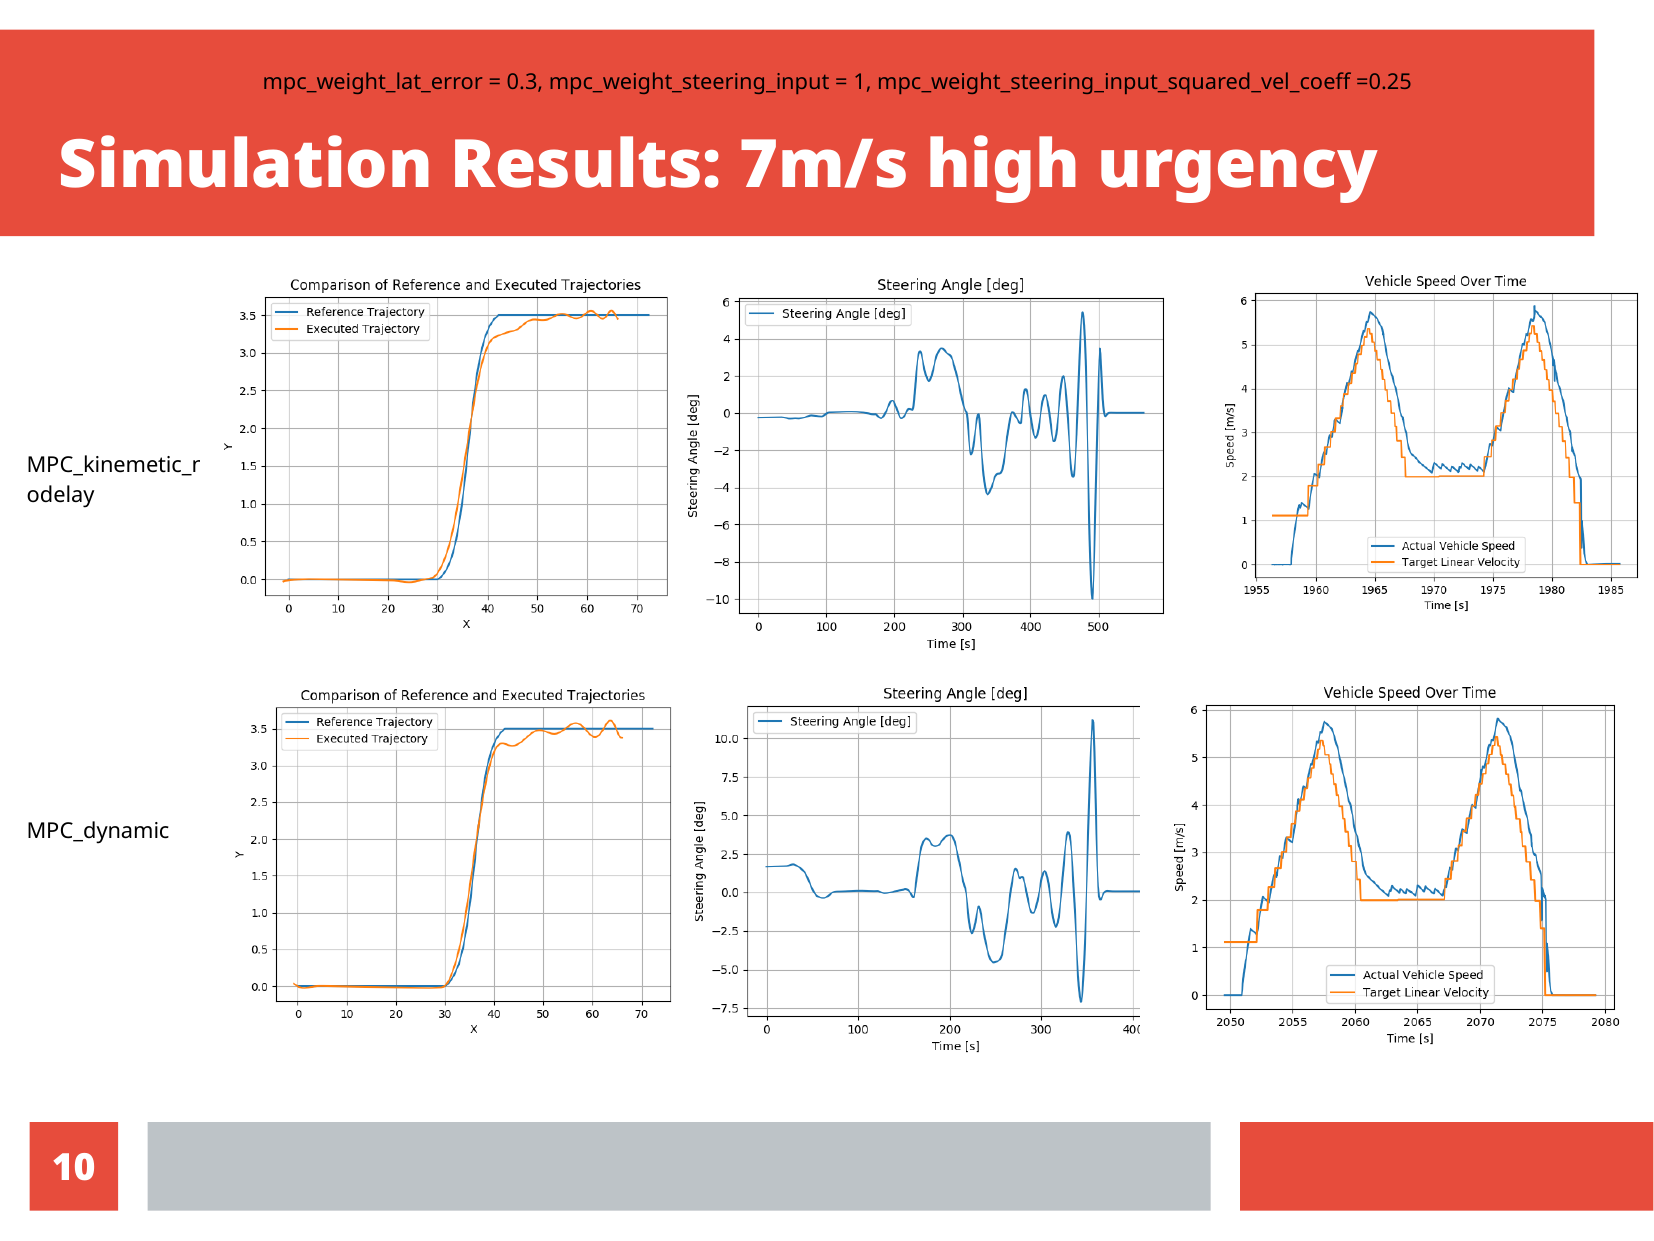

# Simulation Results: 7m/s high urgency
mpc_weight_lat_error = 0.3, mpc_weight_steering_input = 1, mpc_weight_steering_input_squared_vel_coeff =0.25
MPC_kinemetic_nodelay
MPC_dynamic
10